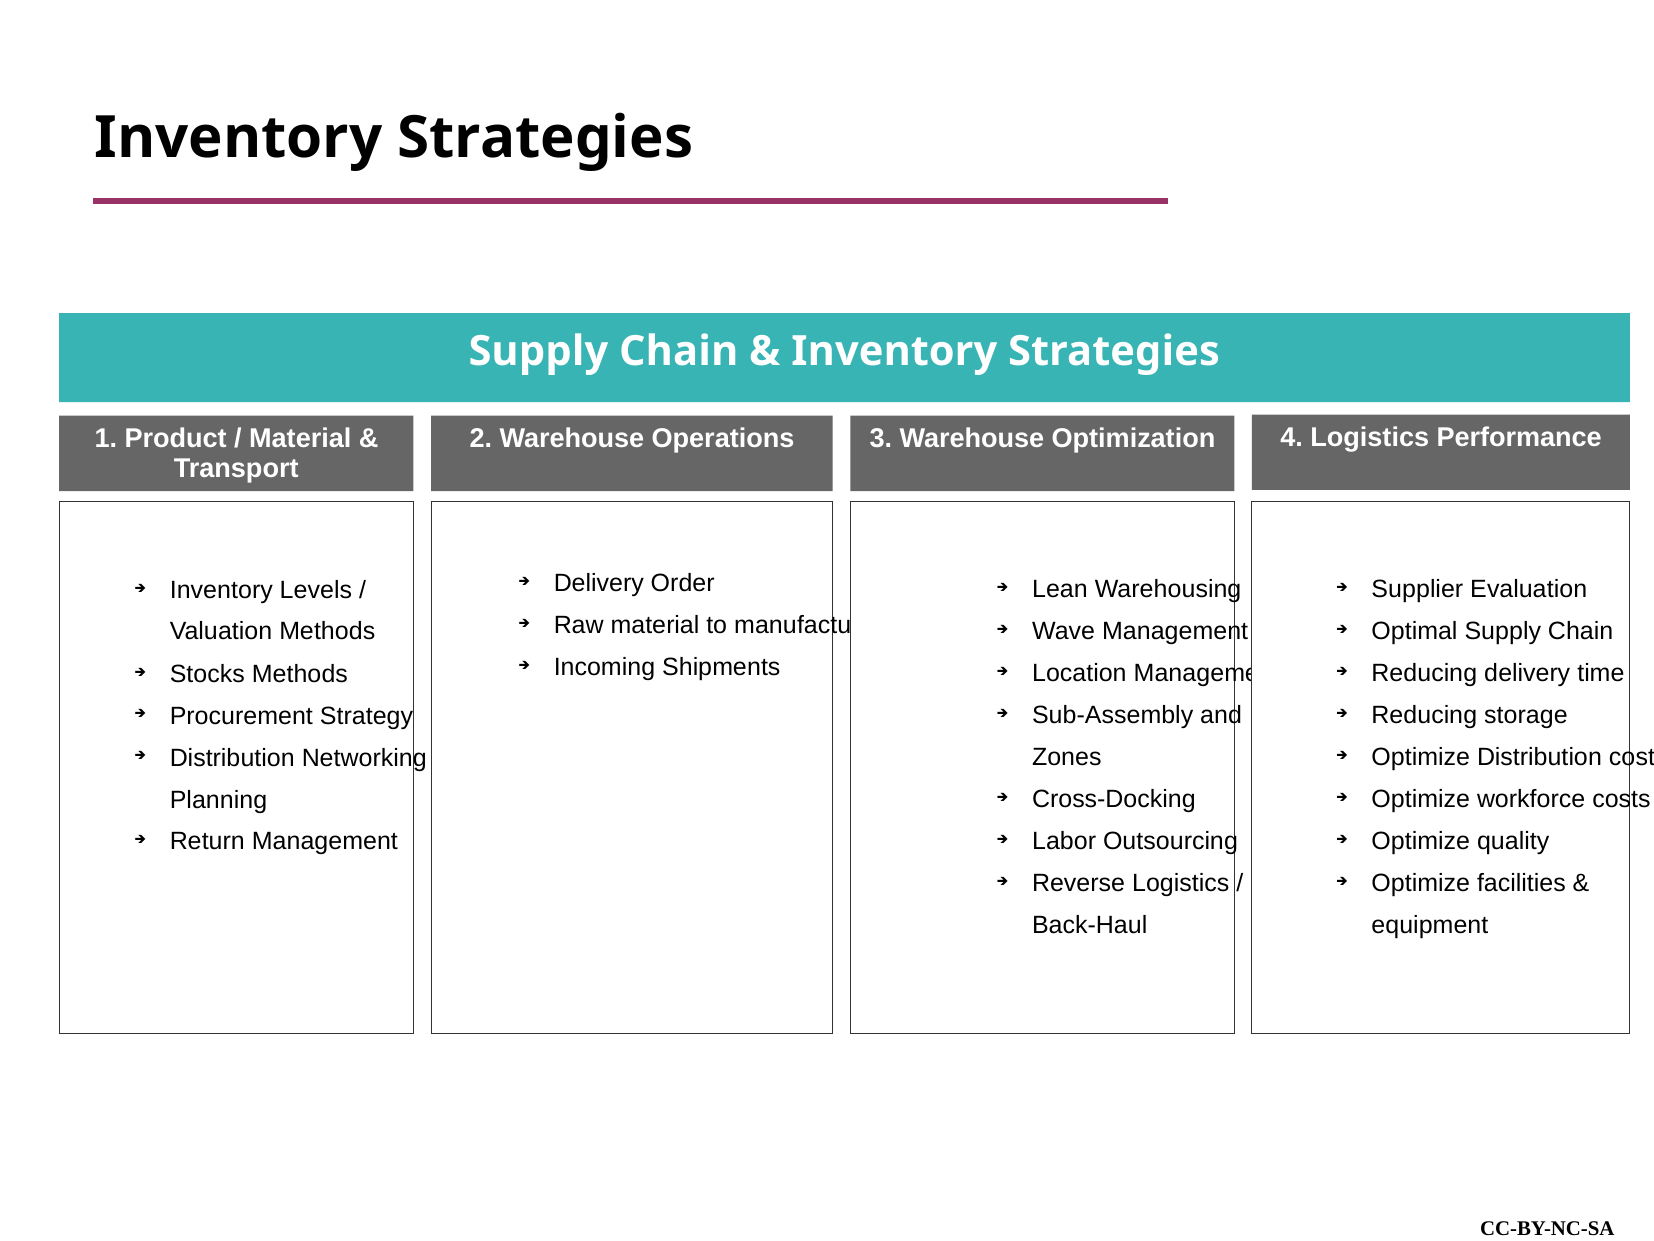

# Inventory Strategies
Supply Chain & Inventory Strategies
4. Logistics Performance
1. Product / Material & Transport
2. Warehouse Operations
3. Warehouse Optimization
Delivery Order
Raw material to manufacture
Incoming Shipments
Inventory Levels /
Valuation Methods
Stocks Methods
Procurement Strategy
Distribution Networking
Planning
Return Management
Supplier Evaluation
Optimal Supply Chain
Reducing delivery time
Reducing storage
Optimize Distribution costs
Optimize workforce costs
Optimize quality
Optimize facilities &
equipment
Lean Warehousing
Wave Management
Location Management
Sub-Assembly and Kitting
Zones
Cross-Docking
Labor Outsourcing
Reverse Logistics /
Back-Haul